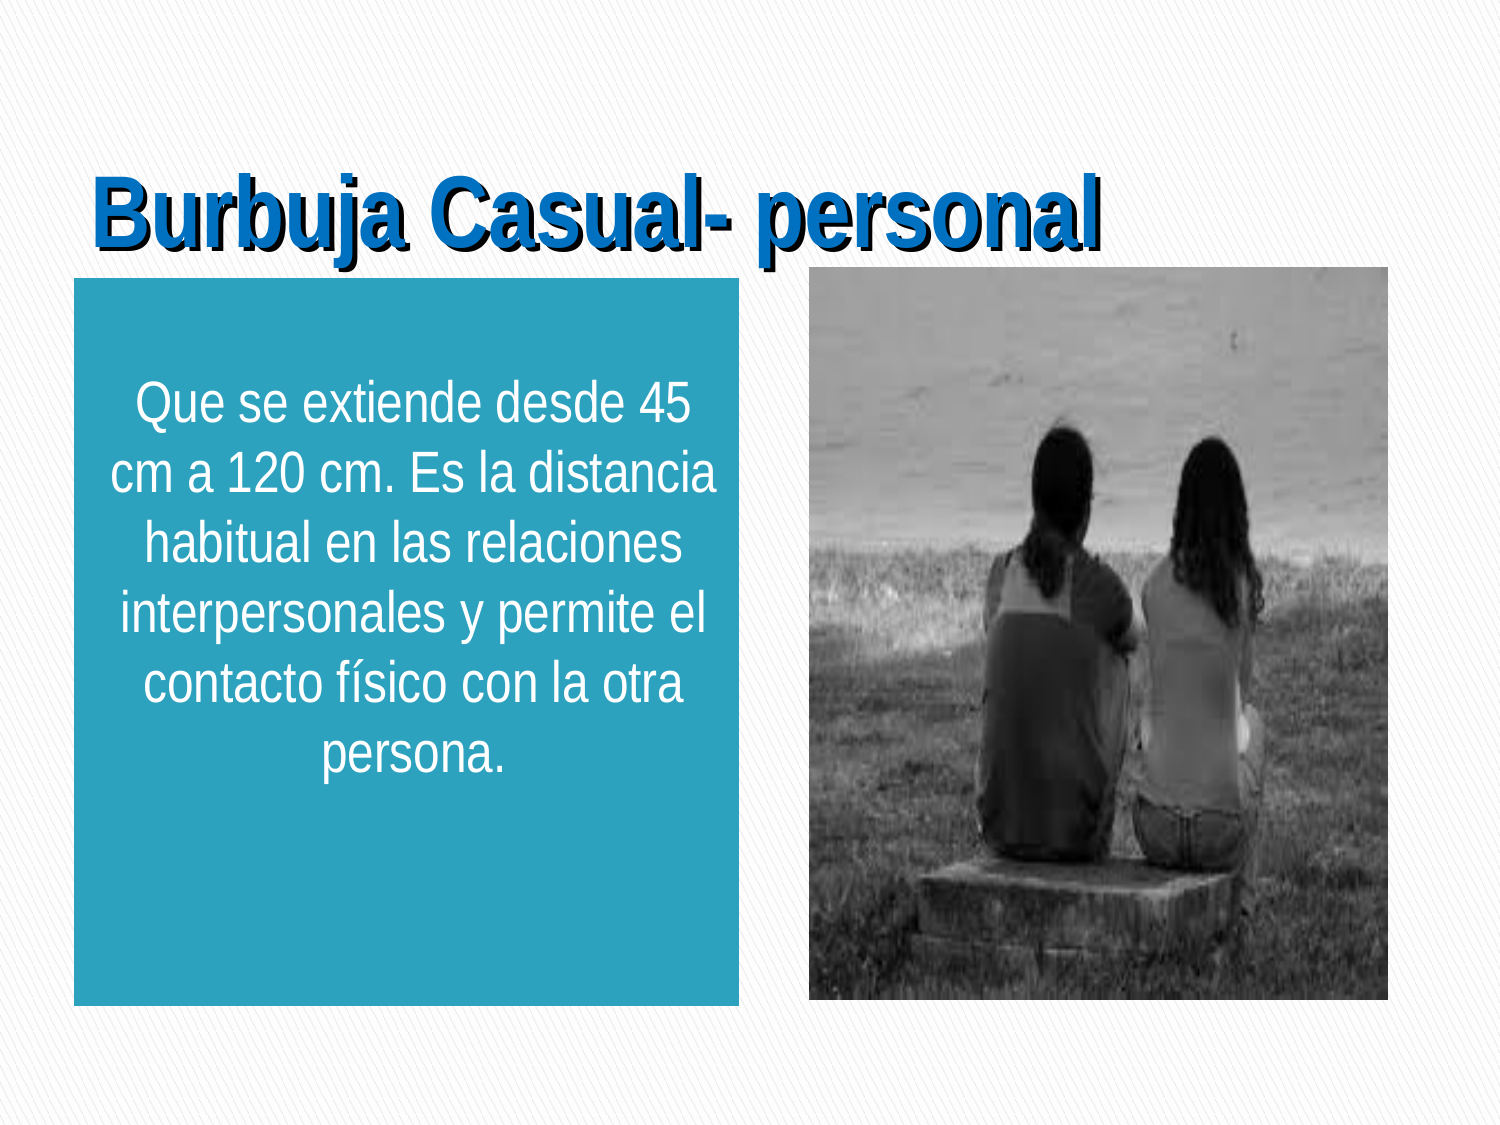

# Burbuja Casual- personal
Que se extiende desde 45 cm a 120 cm. Es la distancia habitual en las relaciones interpersonales y permite el contacto físico con la otra persona.